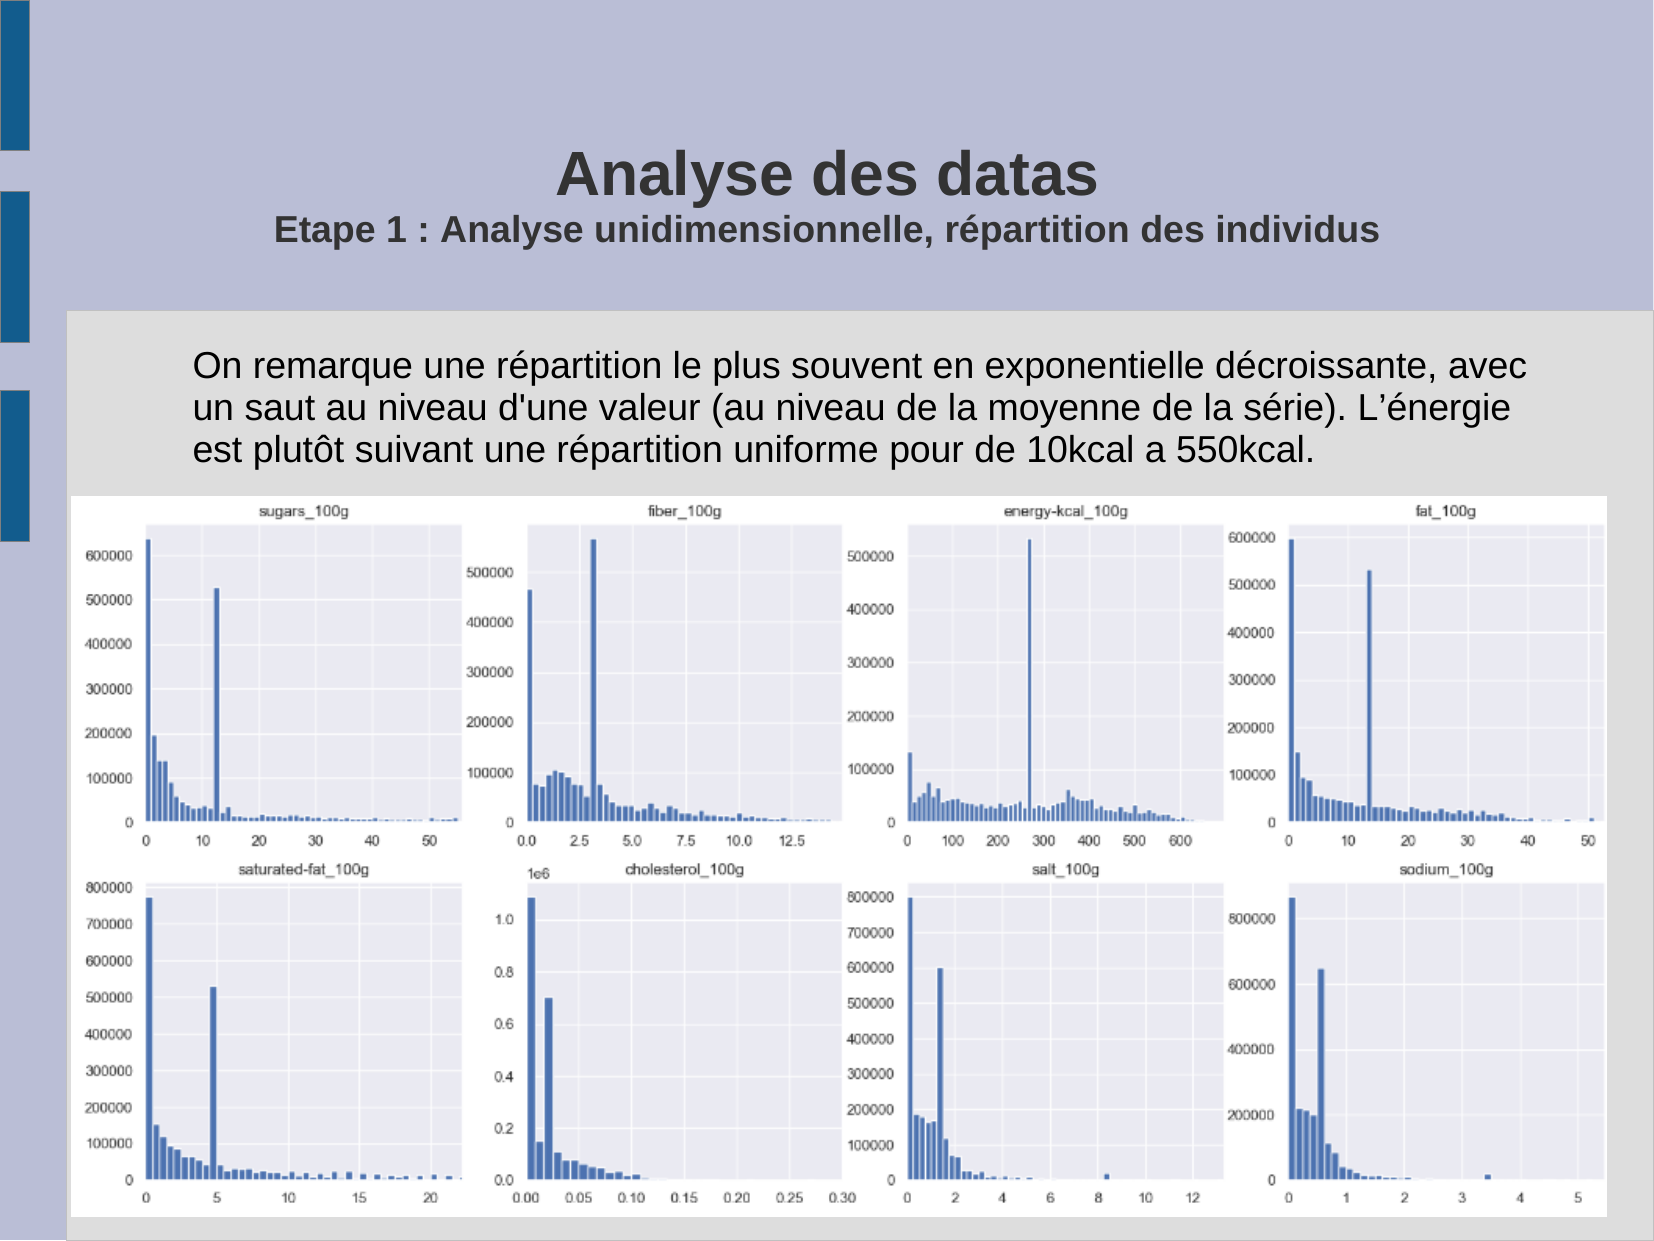

# Analyse des datas Etape 1 : Analyse unidimensionnelle, répartition des individus
On remarque une répartition le plus souvent en exponentielle décroissante, avec un saut au niveau d'une valeur (au niveau de la moyenne de la série). L’énergie est plutôt suivant une répartition uniforme pour de 10kcal a 550kcal.